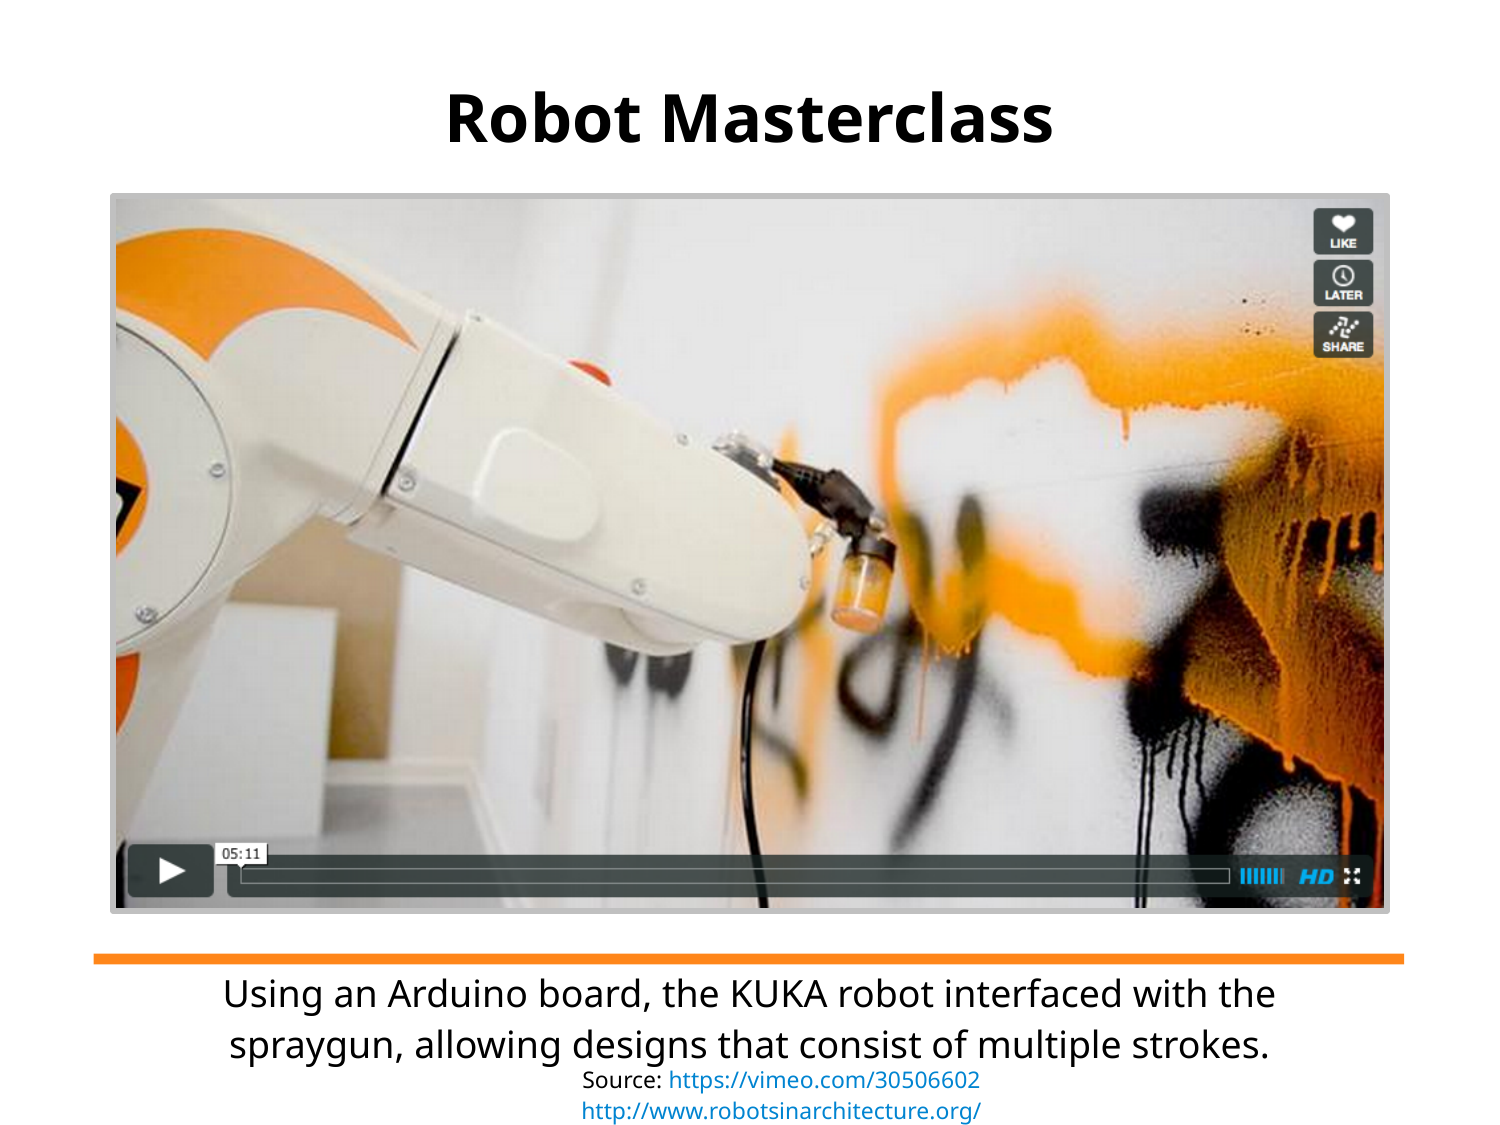

# Robot Masterclass
Using an Arduino board, the KUKA robot interfaced with the spraygun, allowing designs that consist of multiple strokes.
Source: https://vimeo.com/30506602
http://www.robotsinarchitecture.org/